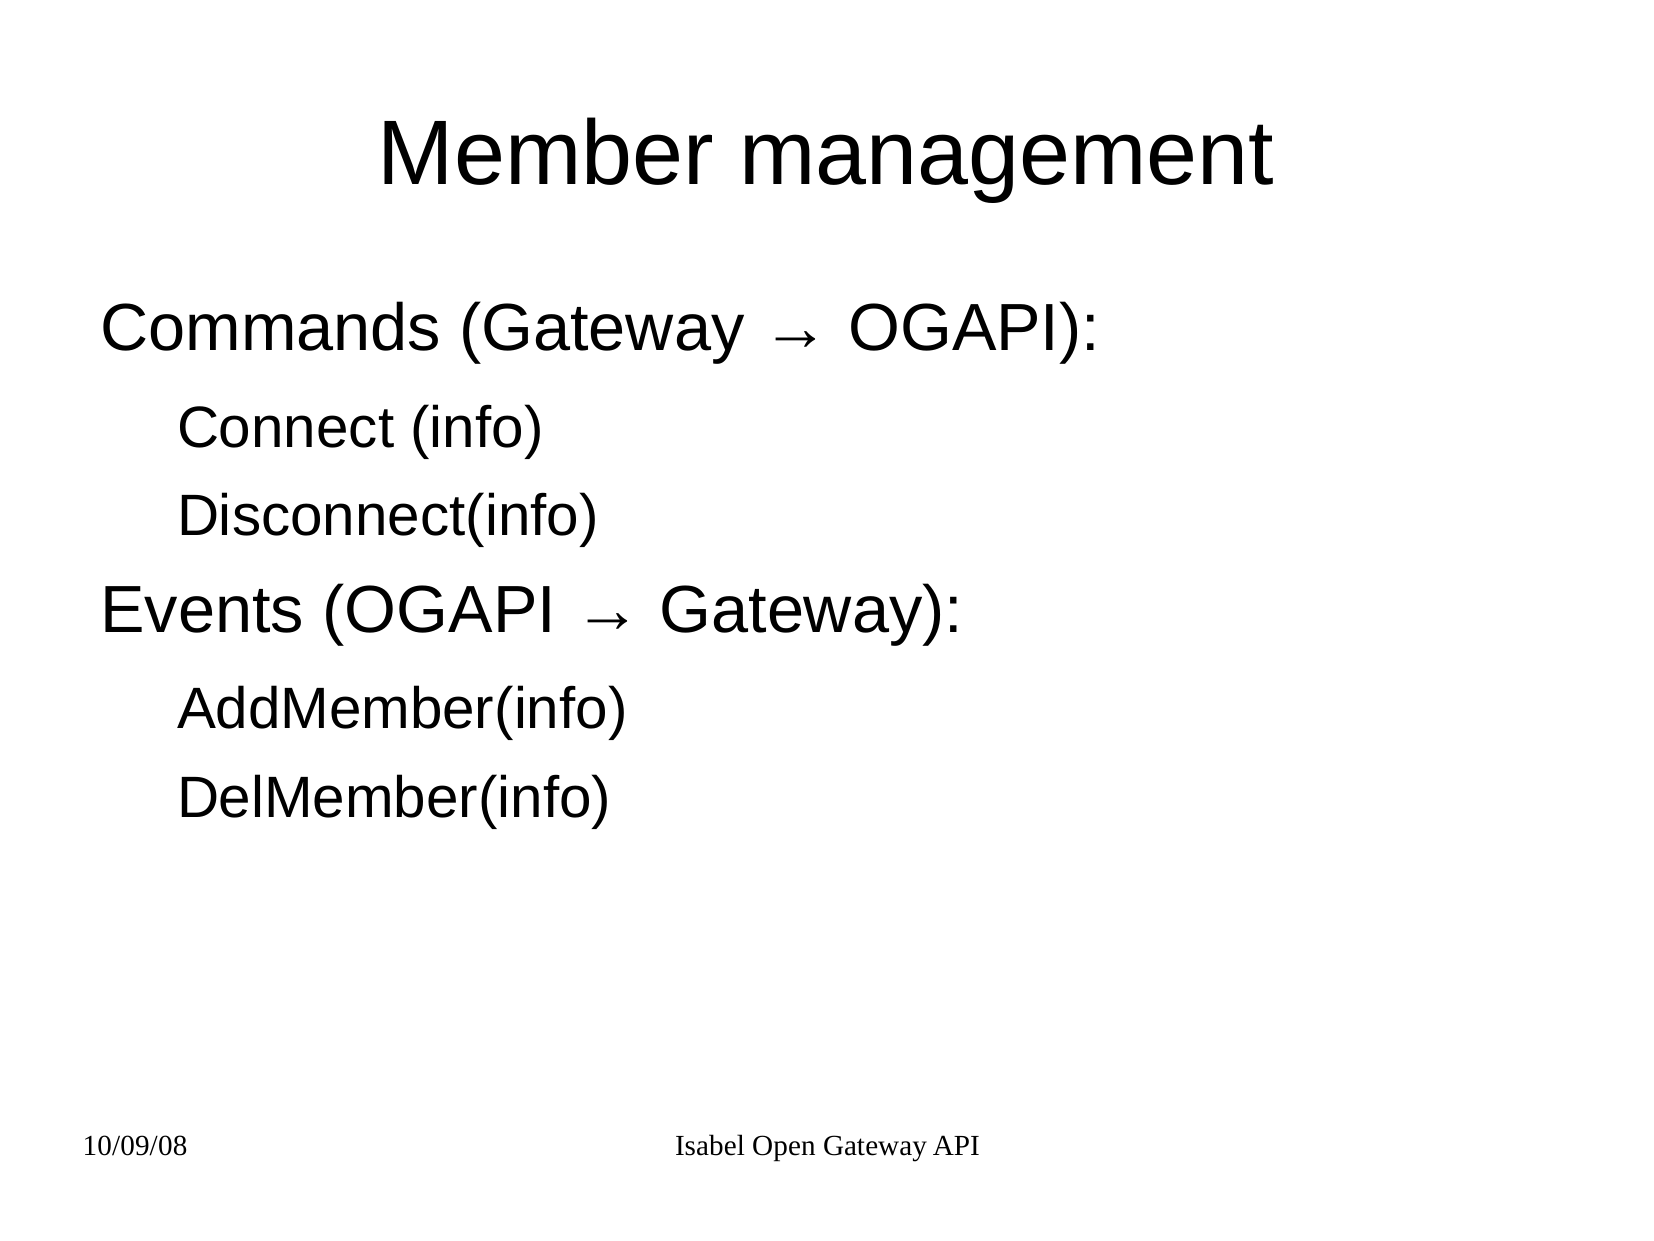

# Member management
Commands (Gateway → OGAPI):
Connect (info)
Disconnect(info)
Events (OGAPI → Gateway):
AddMember(info)
DelMember(info)
10/09/08
Isabel Open Gateway API